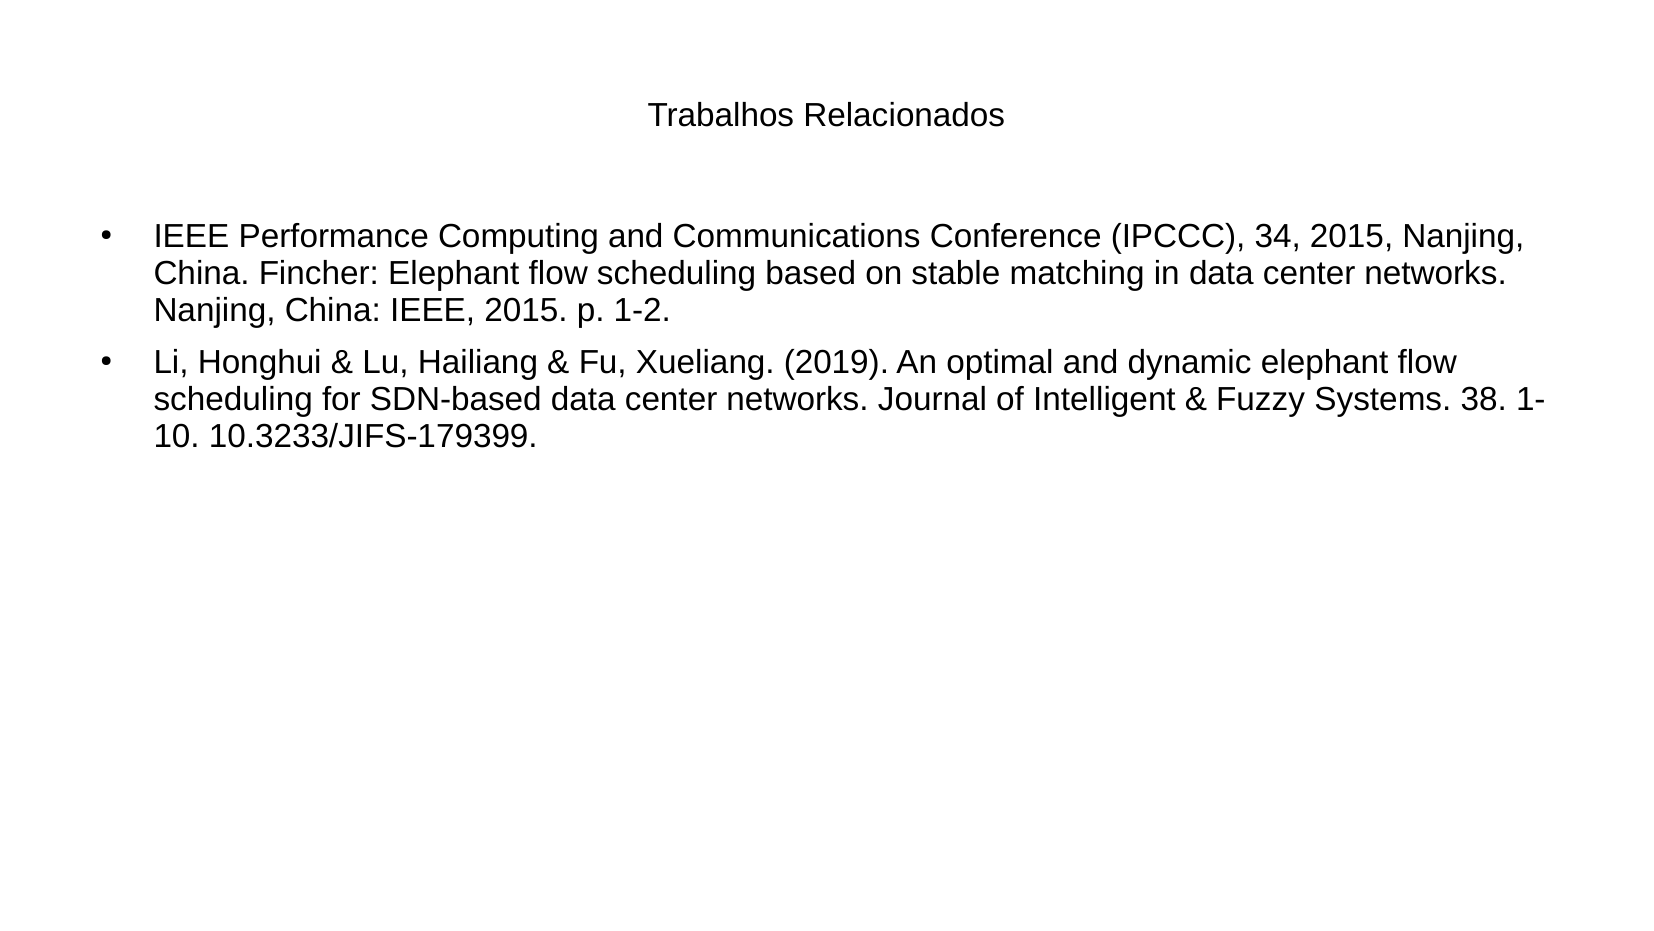

# Trabalhos Relacionados
IEEE Performance Computing and Communications Conference (IPCCC), 34, 2015, Nanjing, China. Fincher: Elephant flow scheduling based on stable matching in data center networks. Nanjing, China: IEEE, 2015. p. 1-2.
Li, Honghui & Lu, Hailiang & Fu, Xueliang. (2019). An optimal and dynamic elephant flow scheduling for SDN-based data center networks. Journal of Intelligent & Fuzzy Systems. 38. 1-10. 10.3233/JIFS-179399.